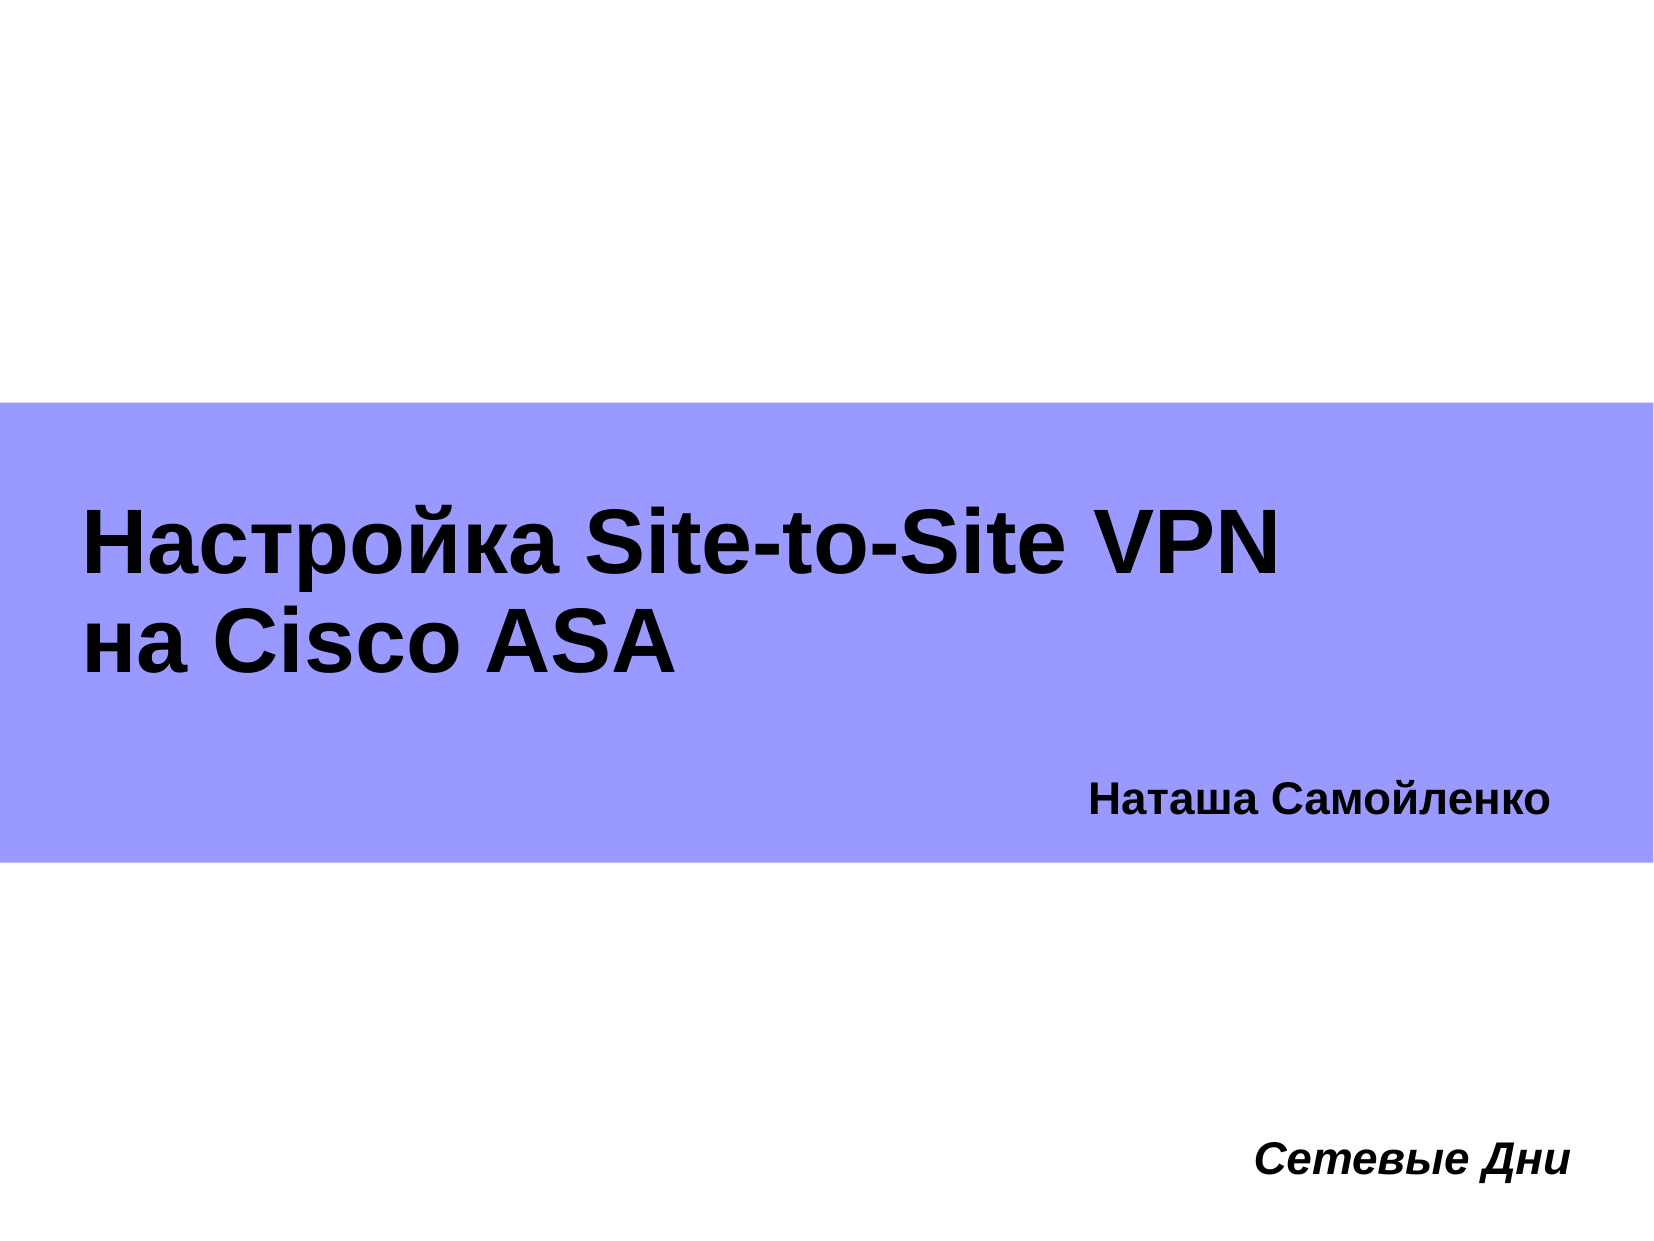

Настройка Site-to-Site VPN
на Cisco ASA
Наташа Самойленко
Сетевые Дни